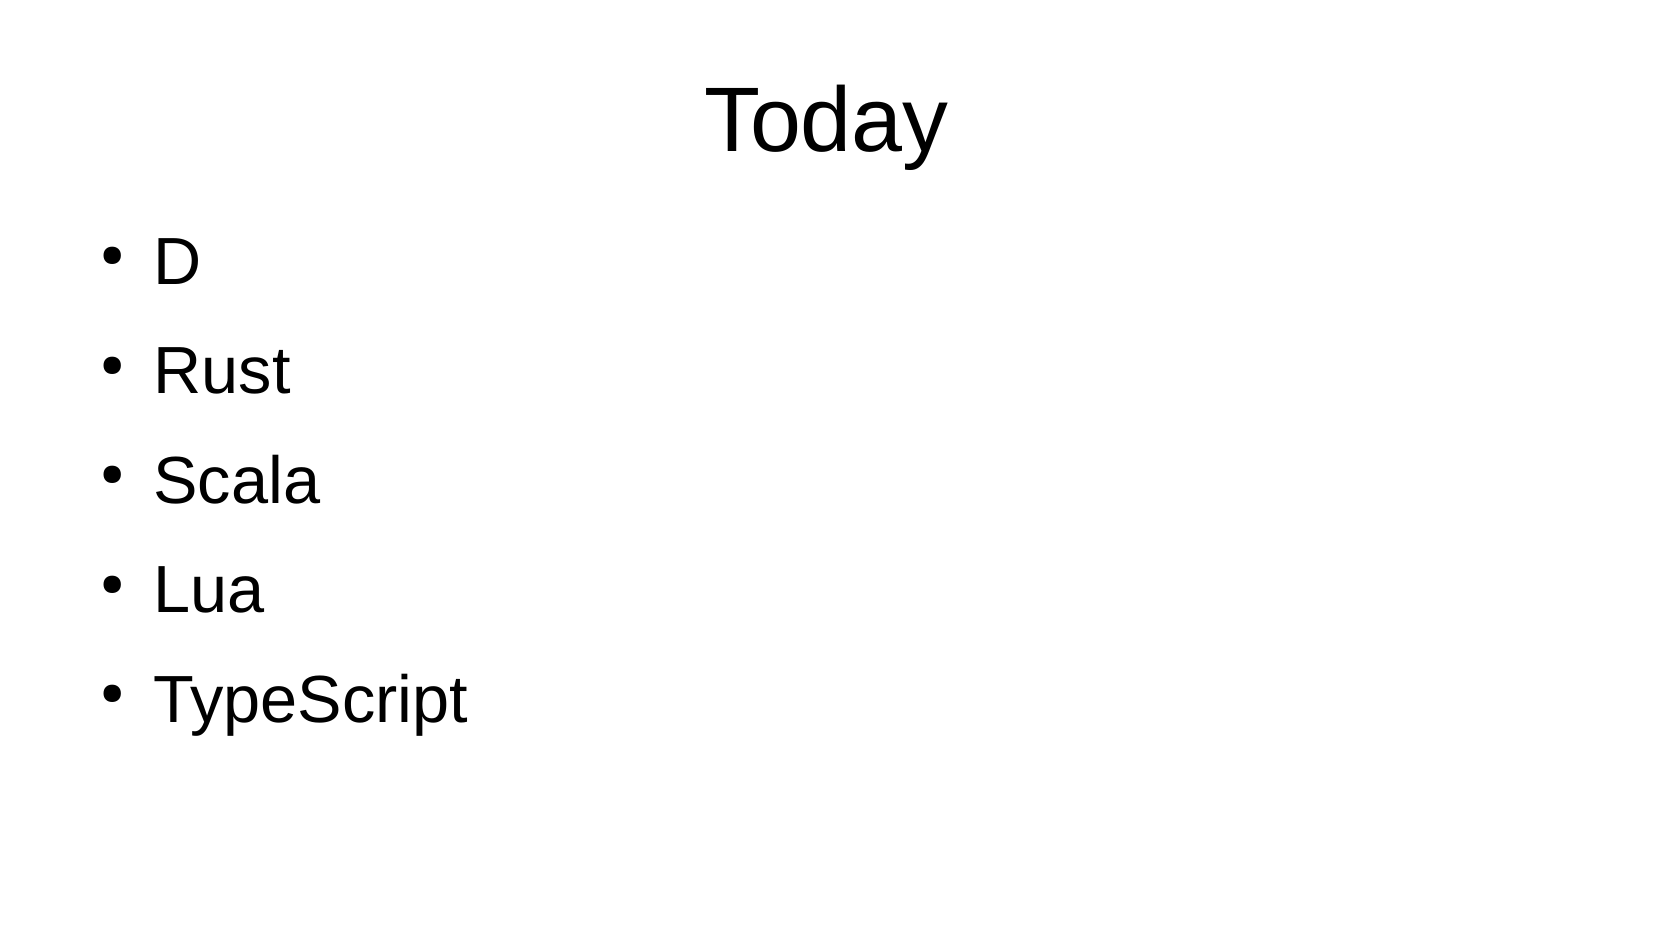

# Today
D
Rust
Scala
Lua
TypeScript